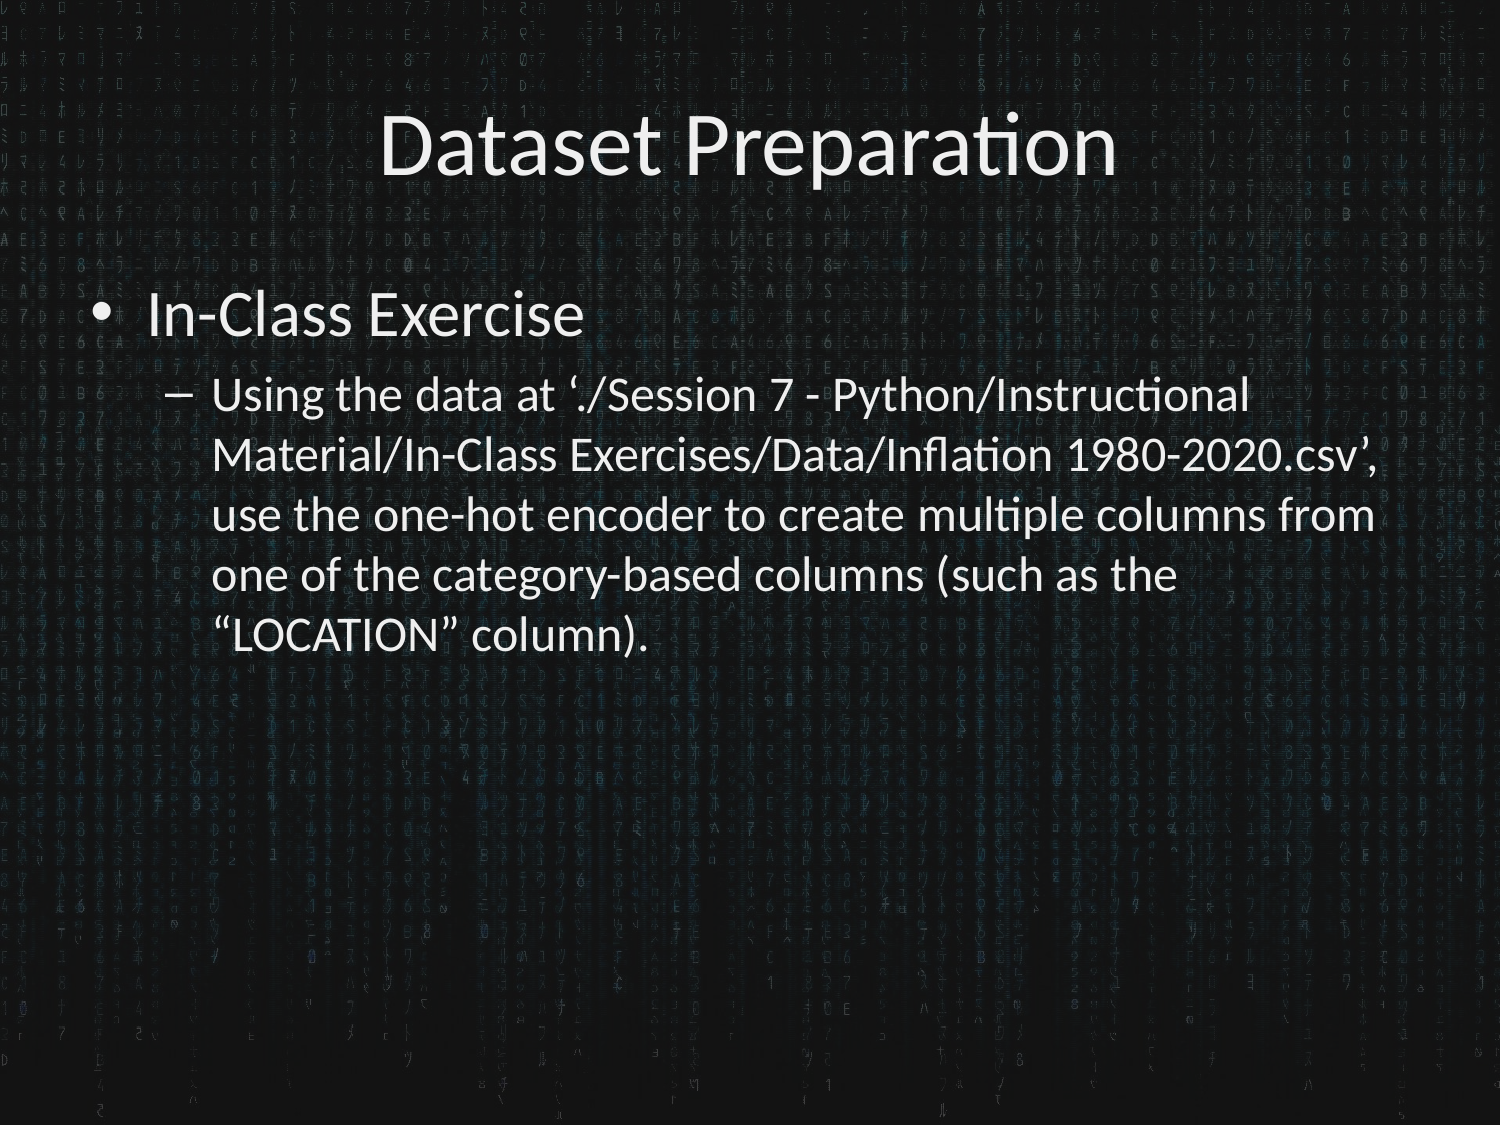

# Dataset Preparation
In-Class Exercise
Using the data at ‘./Session 7 - Python/Instructional Material/In-Class Exercises/Data/Inflation 1980-2020.csv’, use the one-hot encoder to create multiple columns from one of the category-based columns (such as the “LOCATION” column).